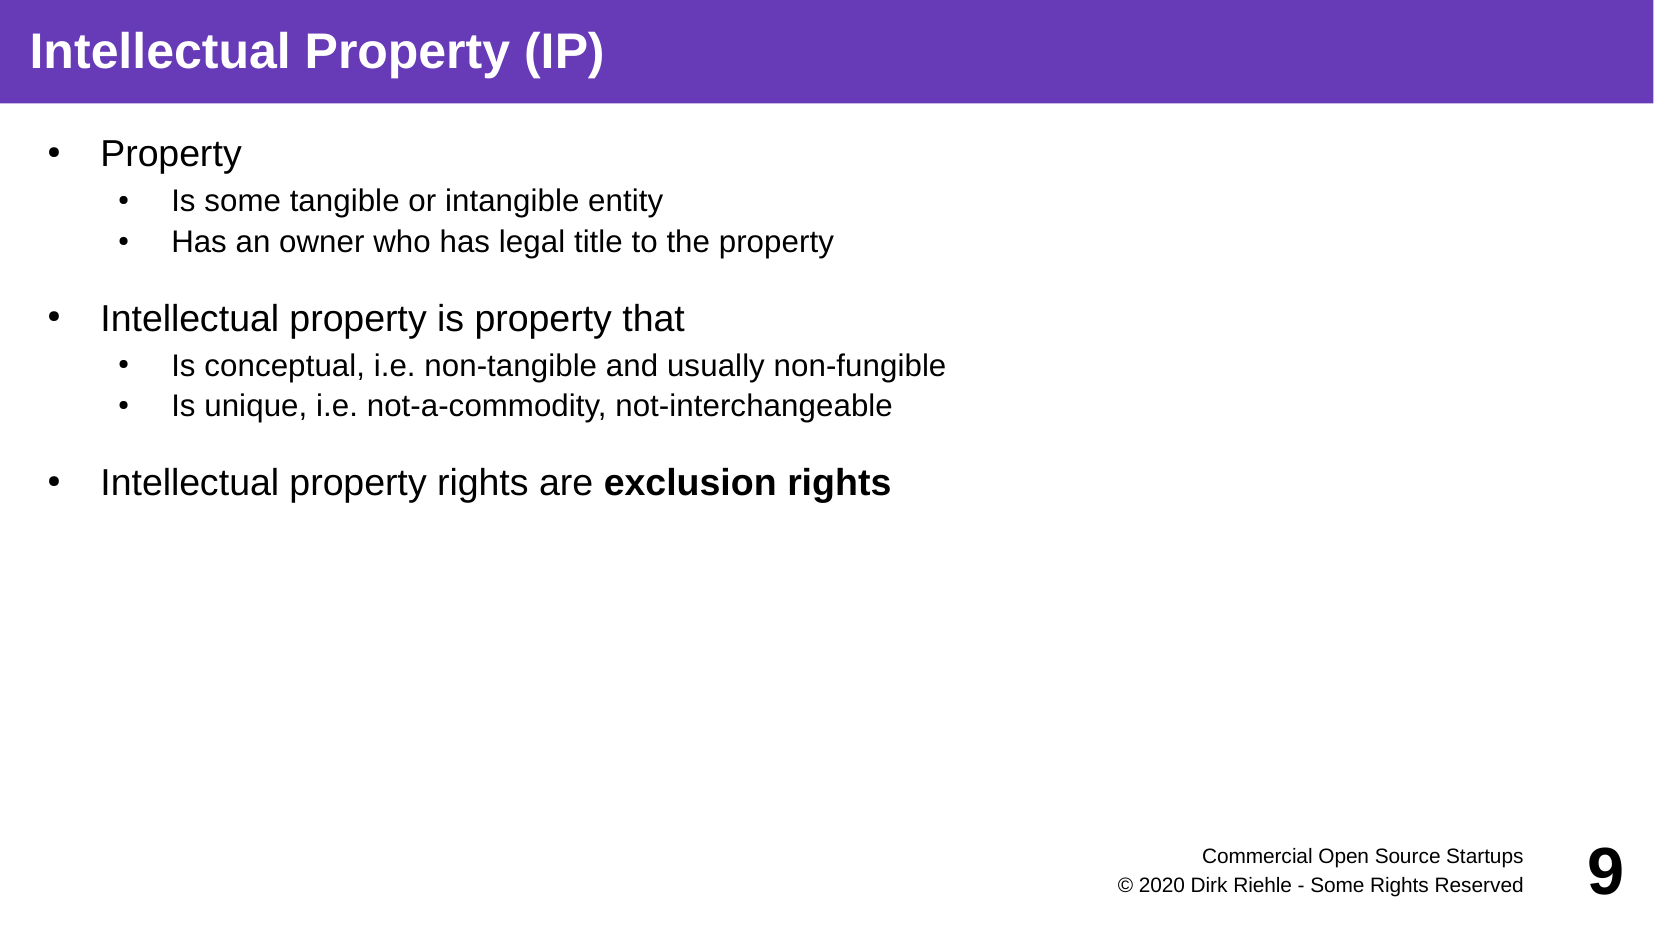

# Intellectual Property (IP)
Property
Is some tangible or intangible entity
Has an owner who has legal title to the property
Intellectual property is property that
Is conceptual, i.e. non-tangible and usually non-fungible
Is unique, i.e. not-a-commodity, not-interchangeable
Intellectual property rights are exclusion rights
Commercial Open Source Startups
9
© 2020 Dirk Riehle - Some Rights Reserved